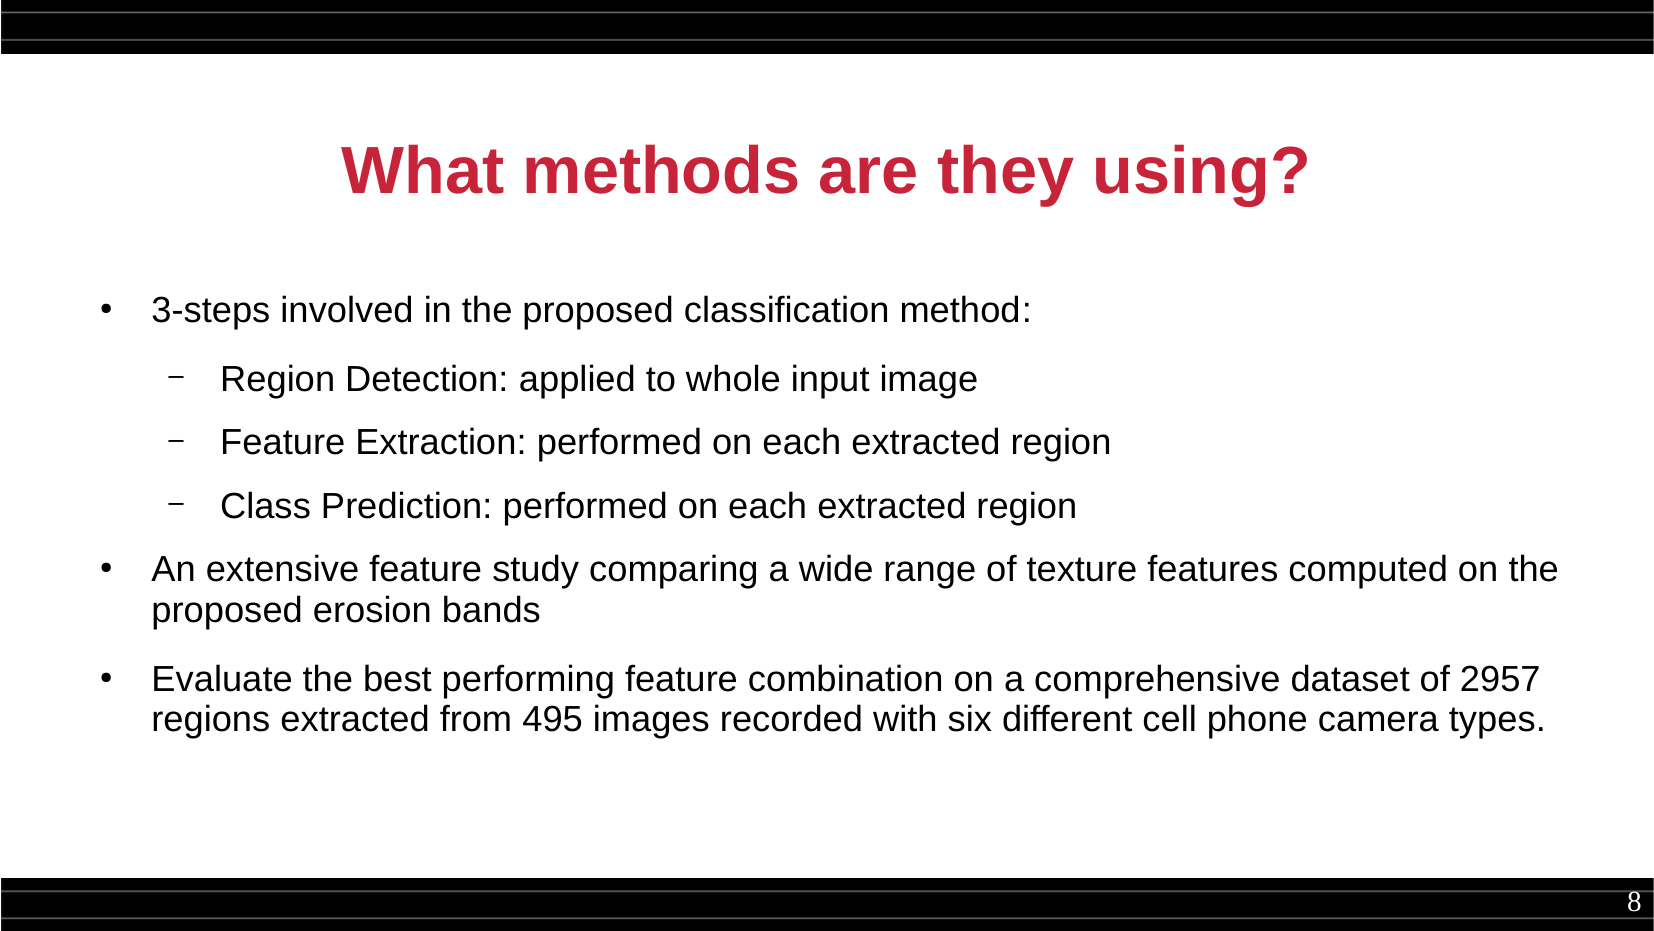

# What methods are they using?
3-steps involved in the proposed classification method:
Region Detection: applied to whole input image
Feature Extraction: performed on each extracted region
Class Prediction: performed on each extracted region
An extensive feature study comparing a wide range of texture features computed on the proposed erosion bands
Evaluate the best performing feature combination on a comprehensive dataset of 2957 regions extracted from 495 images recorded with six different cell phone camera types.